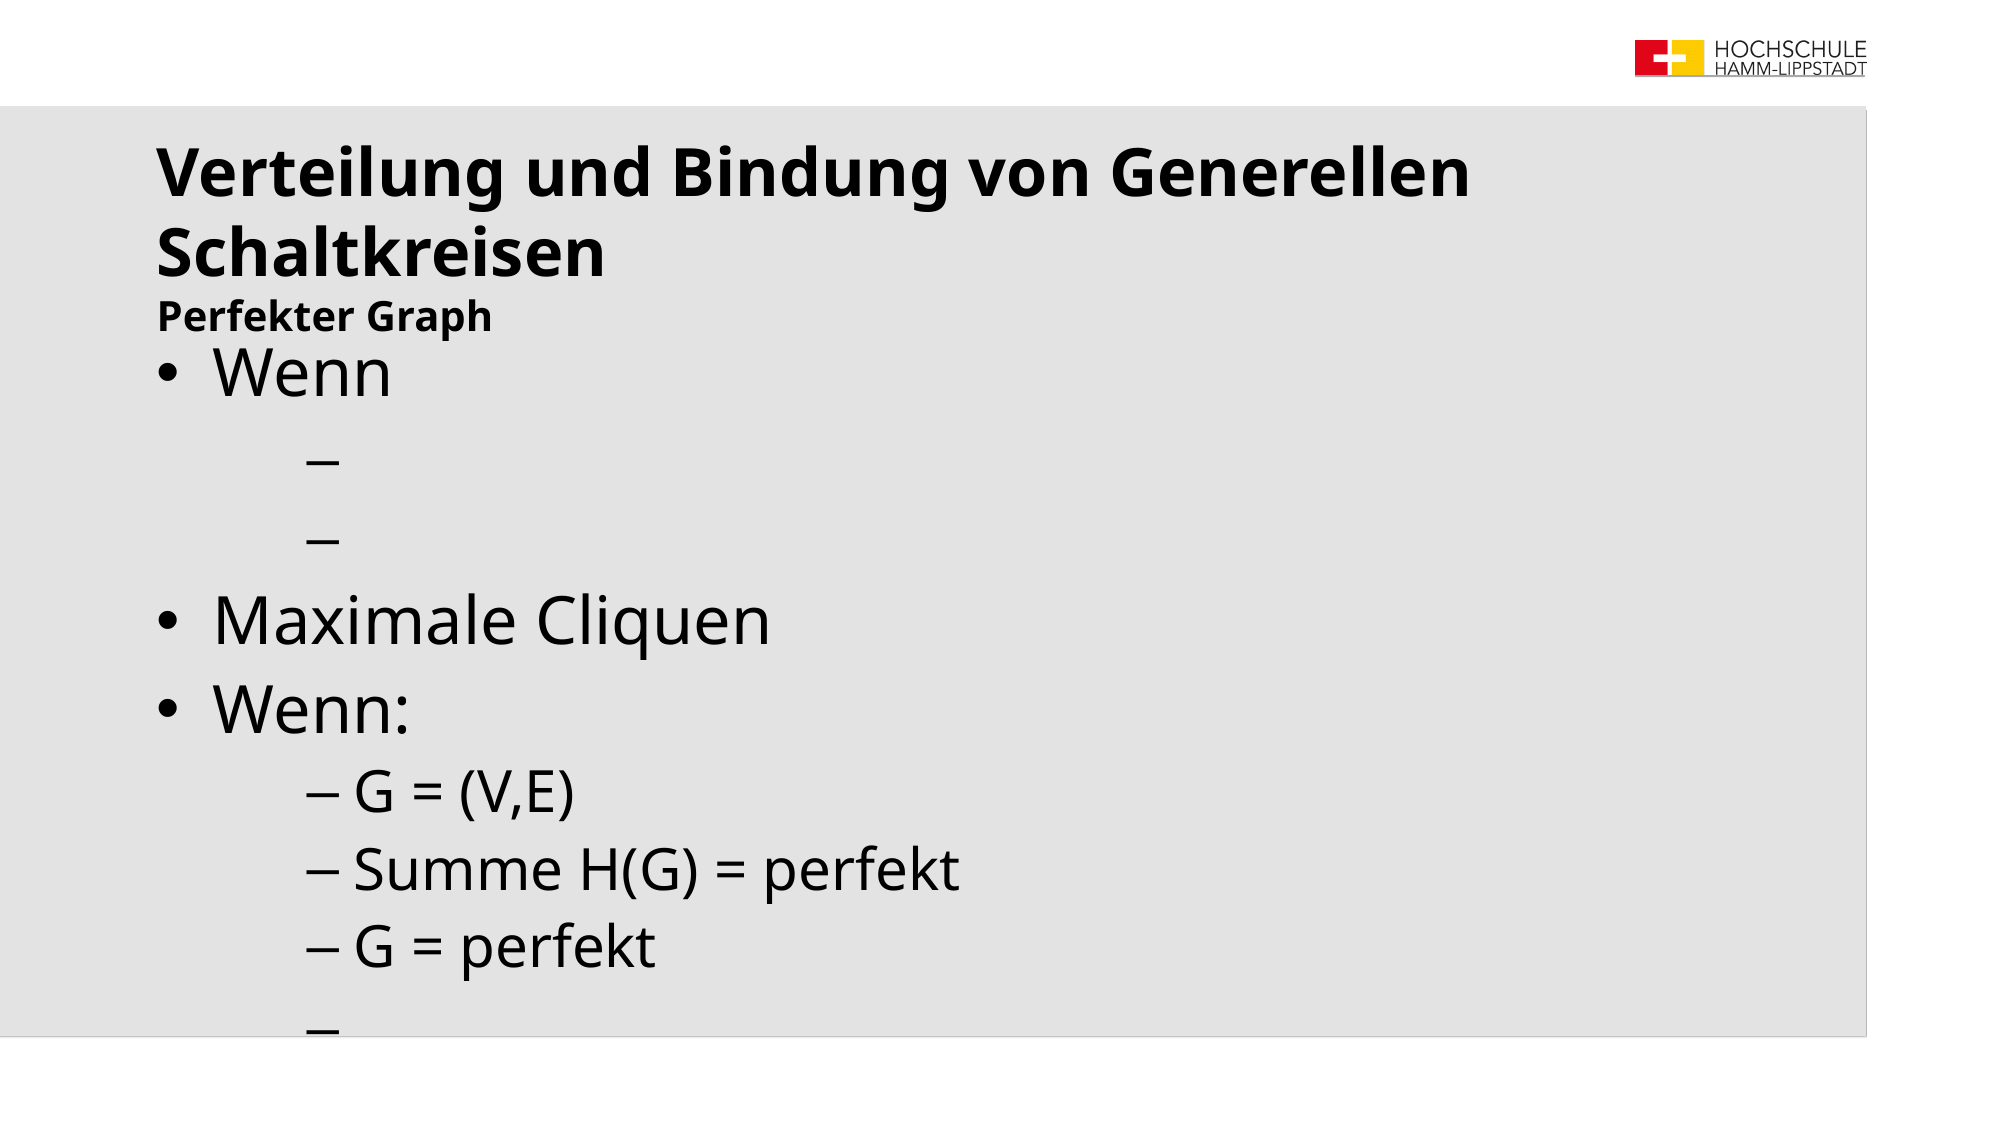

# Verteilung und Bindung von Generellen Schaltkreisen Perfekter Graph
Wenn
Maximale Cliquen
Wenn:
G = (V,E)
Summe H(G) = perfekt
G = perfekt